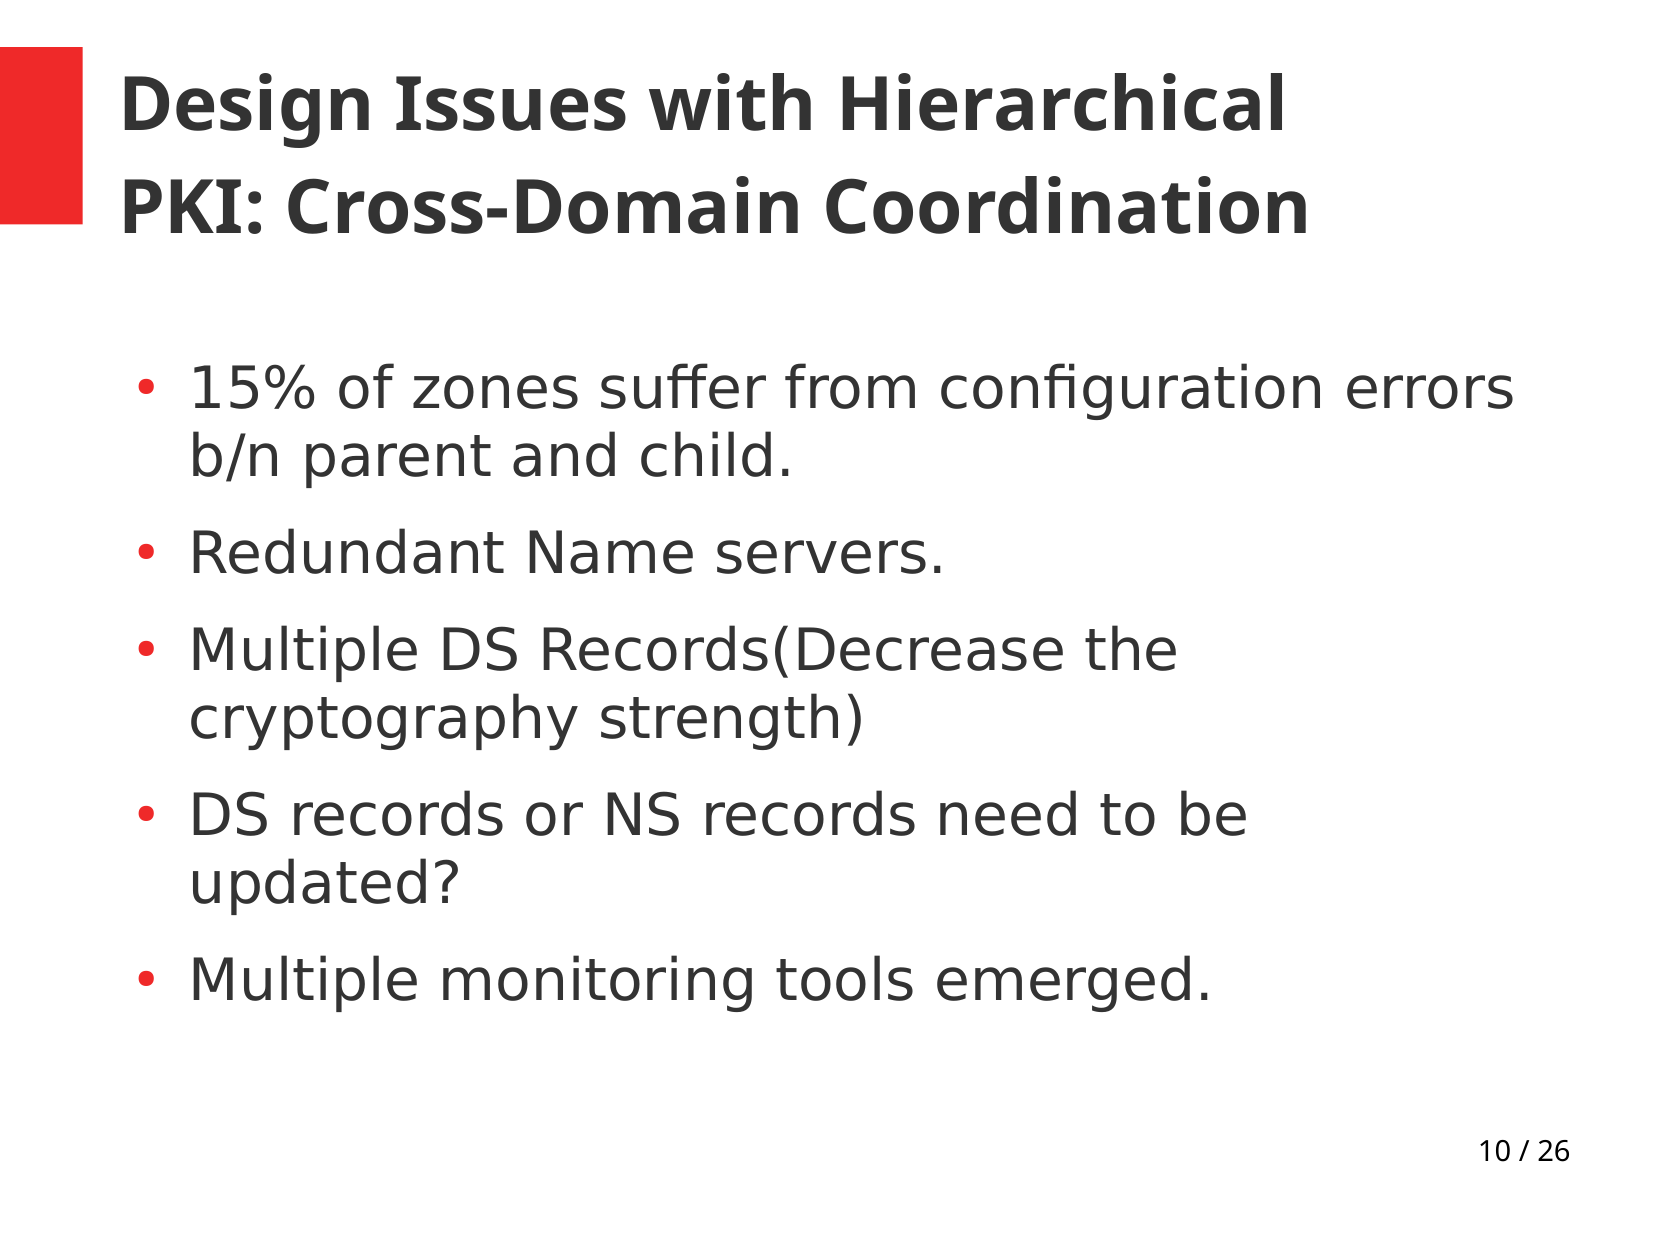

# Design Issues with Hierarchical PKI: Cross-Domain Coordination
15% of zones suffer from configuration errors b/n parent and child.
Redundant Name servers.
Multiple DS Records(Decrease the cryptography strength)
DS records or NS records need to be updated?
Multiple monitoring tools emerged.
10